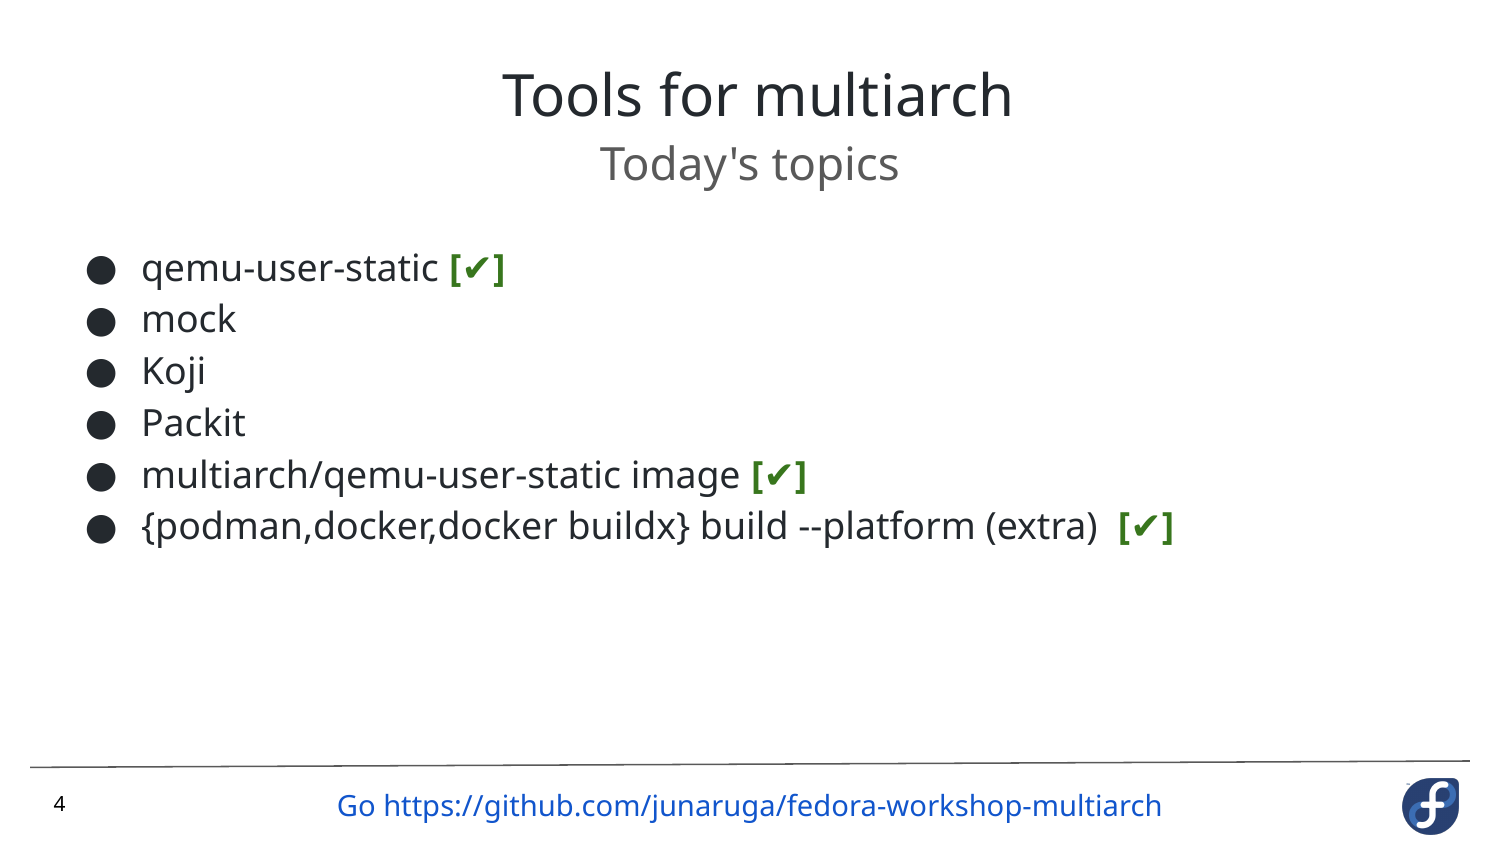

# Tools for multiarch
Today's topics
qemu-user-static [✔]
mock
Koji
Packit
multiarch/qemu-user-static image [✔]
{podman,docker,docker buildx} build --platform (extra) [✔]
Go https://github.com/junaruga/fedora-workshop-multiarch